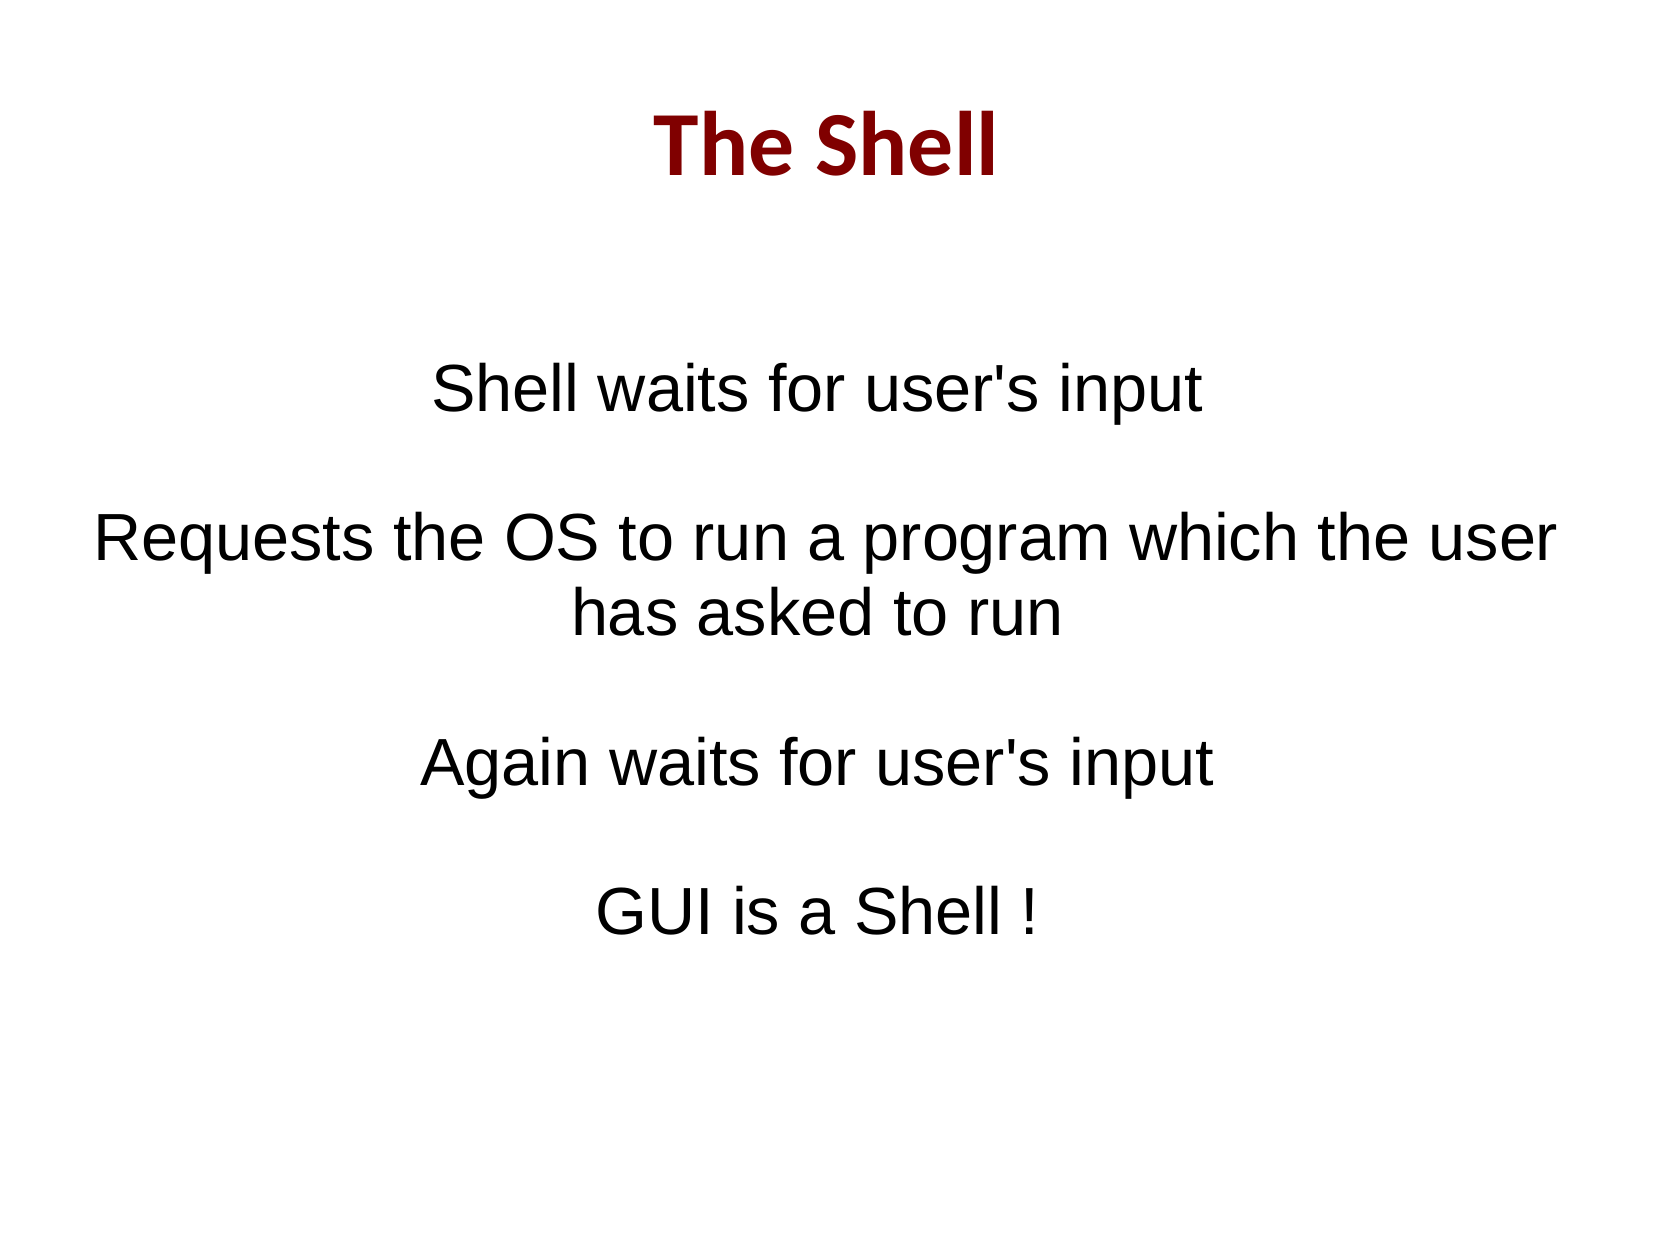

# The Shell
Shell waits for user's input
Requests the OS to run a program which the user has asked to run
Again waits for user's input
GUI is a Shell !